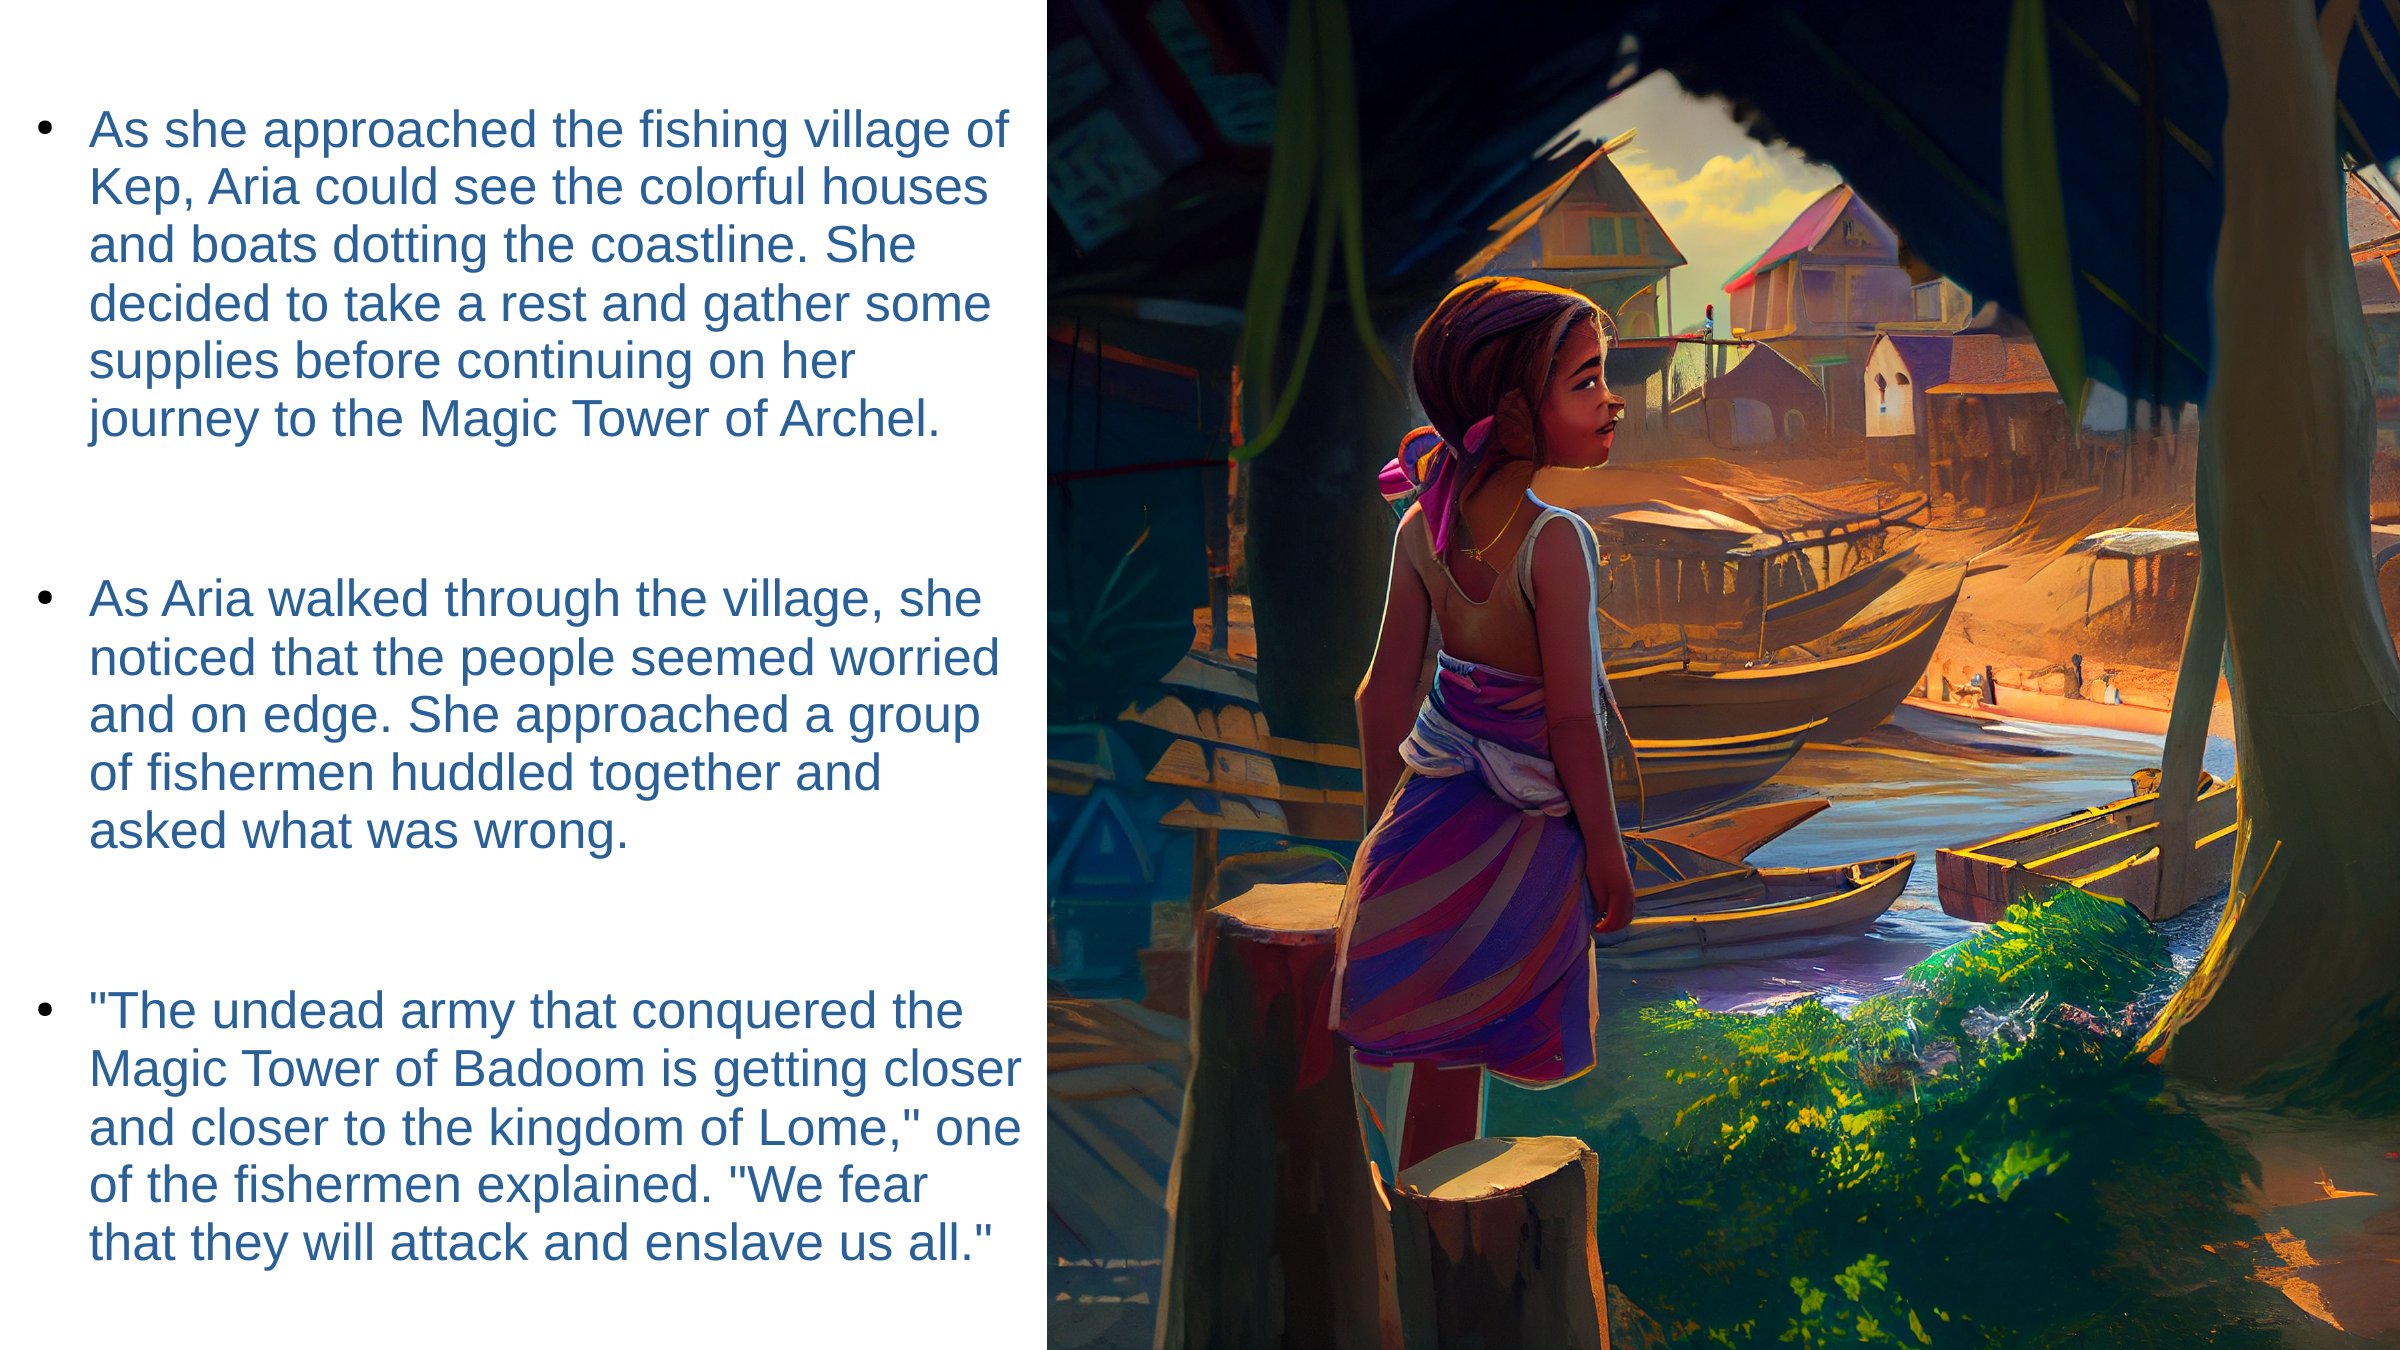

# As she approached the fishing village of Kep, Aria could see the colorful houses and boats dotting the coastline. She decided to take a rest and gather some supplies before continuing on her journey to the Magic Tower of Archel.
As Aria walked through the village, she noticed that the people seemed worried and on edge. She approached a group of fishermen huddled together and asked what was wrong.
"The undead army that conquered the Magic Tower of Badoom is getting closer and closer to the kingdom of Lome," one of the fishermen explained. "We fear that they will attack and enslave us all."